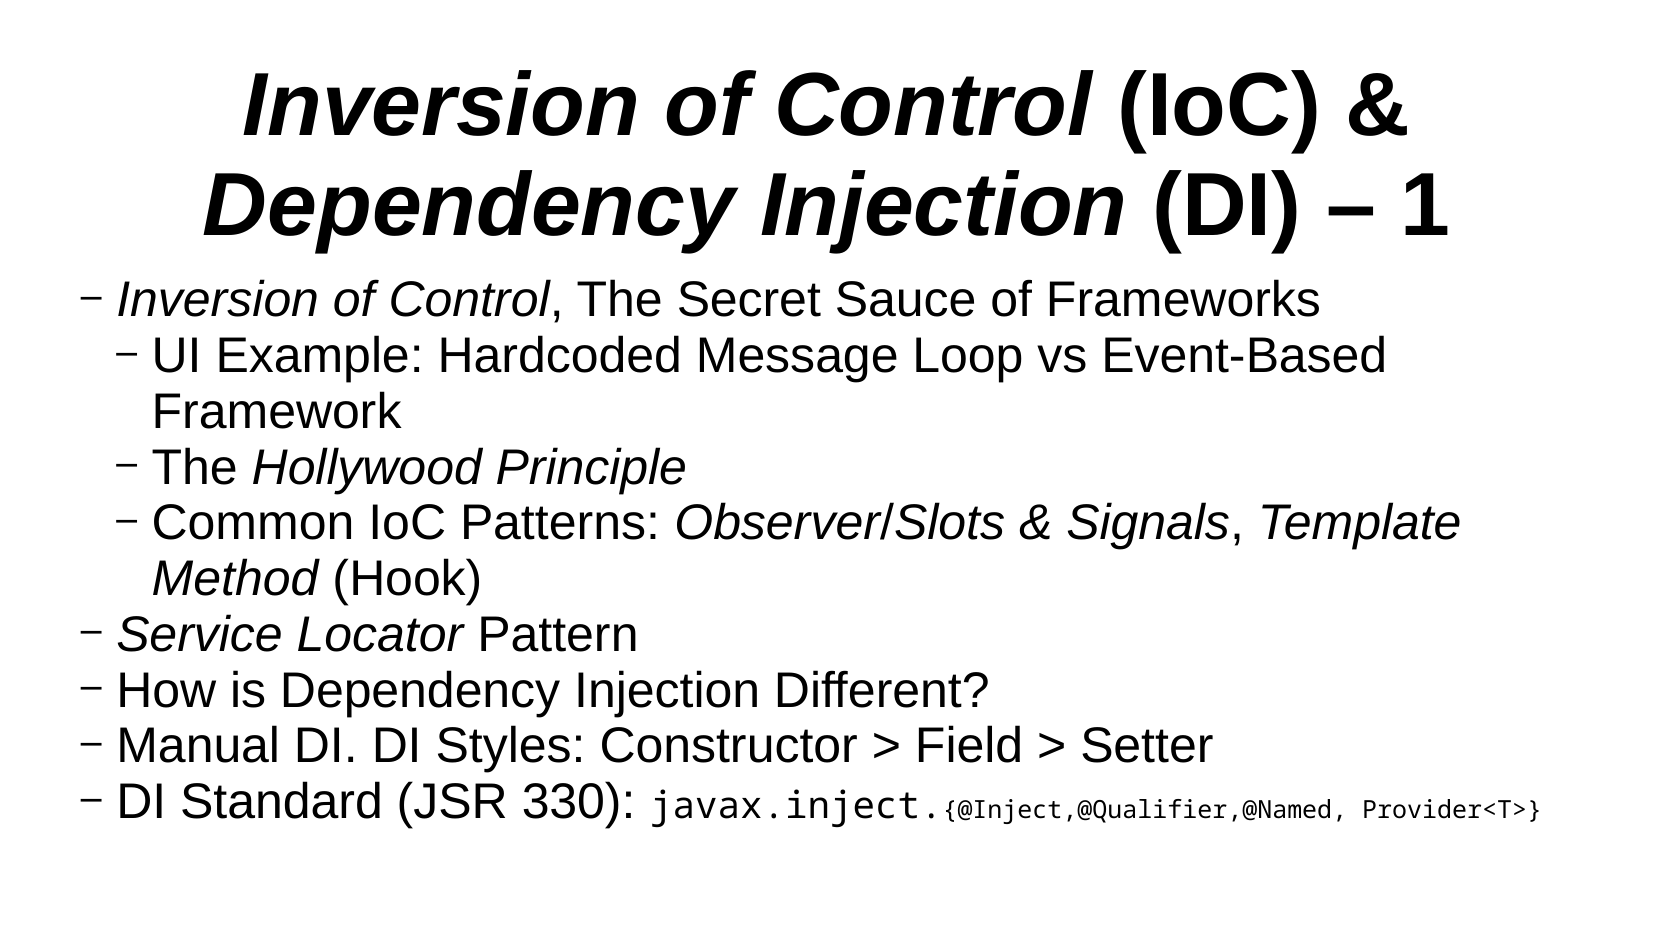

# Inversion of Control (IoC) & Dependency Injection (DI) – 1
Inversion of Control, The Secret Sauce of Frameworks
UI Example: Hardcoded Message Loop vs Event-Based Framework
The Hollywood Principle
Common IoC Patterns: Observer/Slots & Signals, Template Method (Hook)
Service Locator Pattern
How is Dependency Injection Different?
Manual DI. DI Styles: Constructor > Field > Setter
DI Standard (JSR 330): javax.inject.{@Inject,@Qualifier,@Named, Provider<T>}